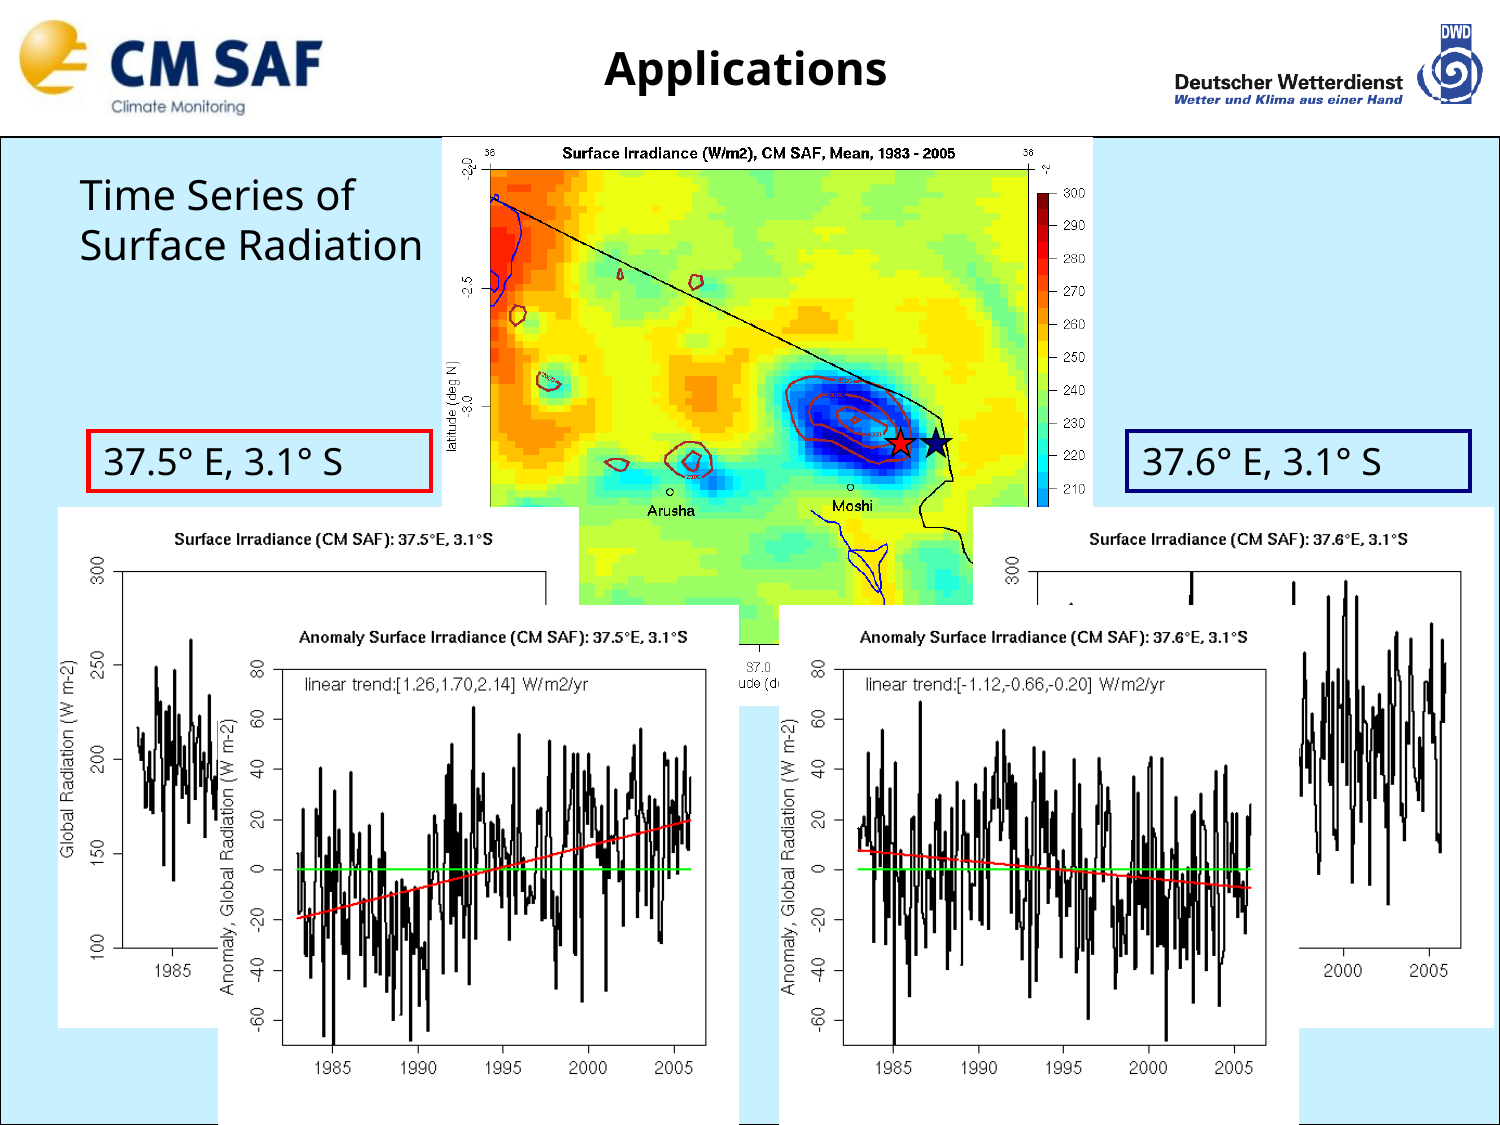

Applications
Time Series of Surface Radiation
37.5° E, 3.1° S
37.6° E, 3.1° S